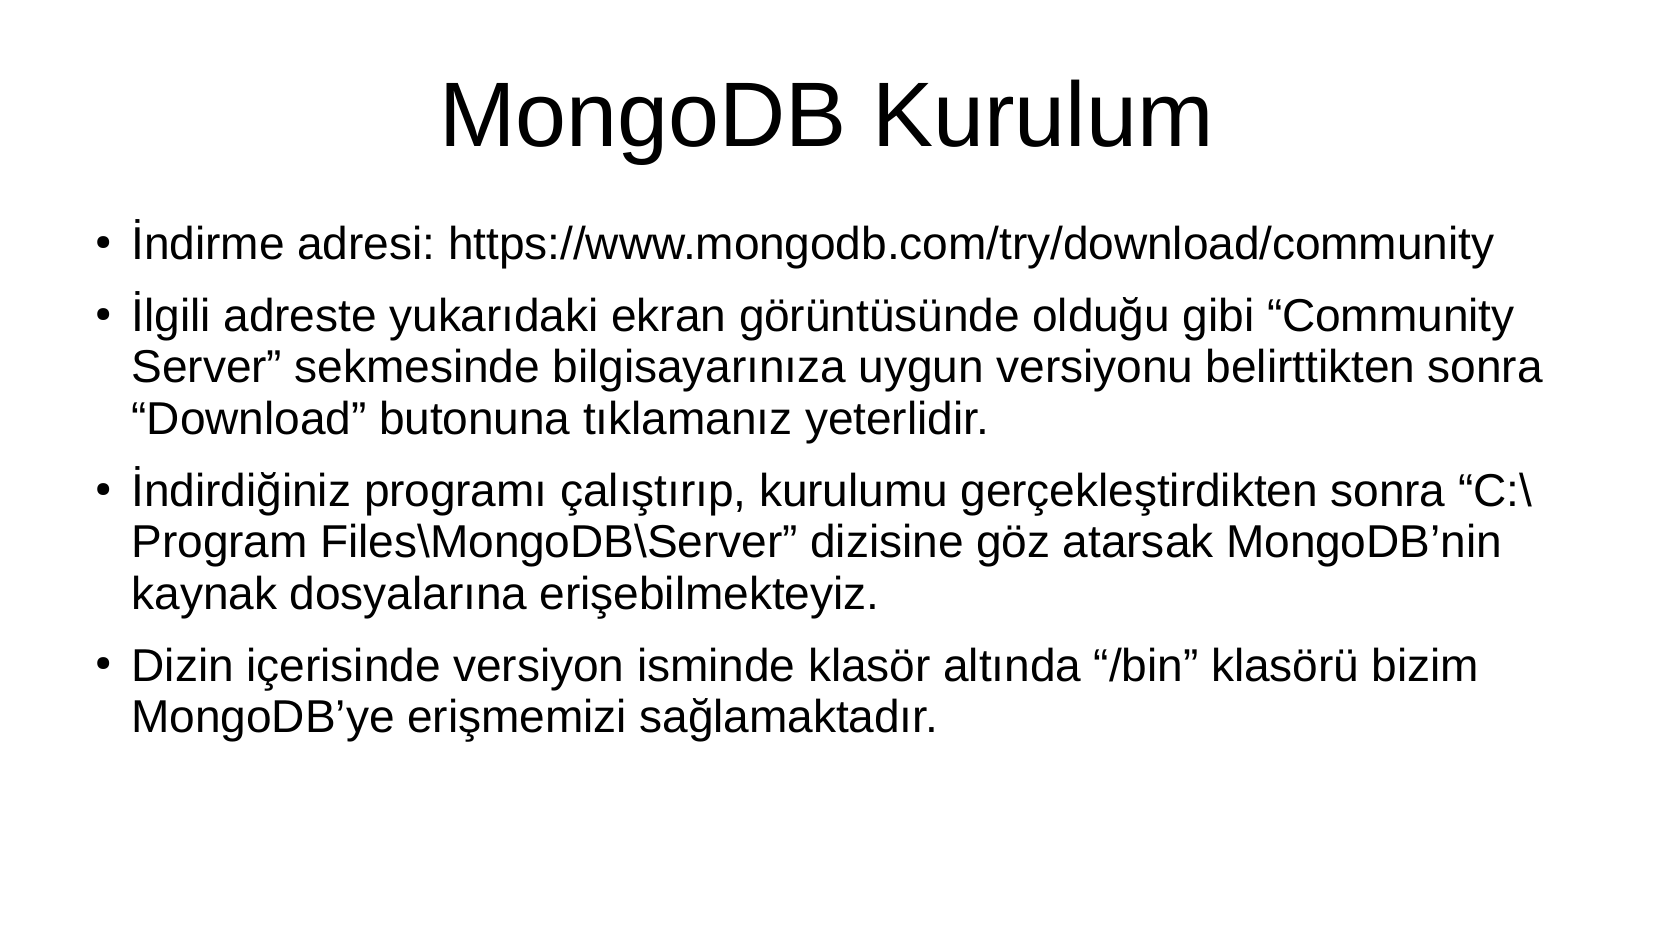

# MongoDB Kurulum
İndirme adresi: https://www.mongodb.com/try/download/community
İlgili adreste yukarıdaki ekran görüntüsünde olduğu gibi “Community Server” sekmesinde bilgisayarınıza uygun versiyonu belirttikten sonra “Download” butonuna tıklamanız yeterlidir.
İndirdiğiniz programı çalıştırıp, kurulumu gerçekleştirdikten sonra “C:\Program Files\MongoDB\Server” dizisine göz atarsak MongoDB’nin kaynak dosyalarına erişebilmekteyiz.
Dizin içerisinde versiyon isminde klasör altında “/bin” klasörü bizim MongoDB’ye erişmemizi sağlamaktadır.